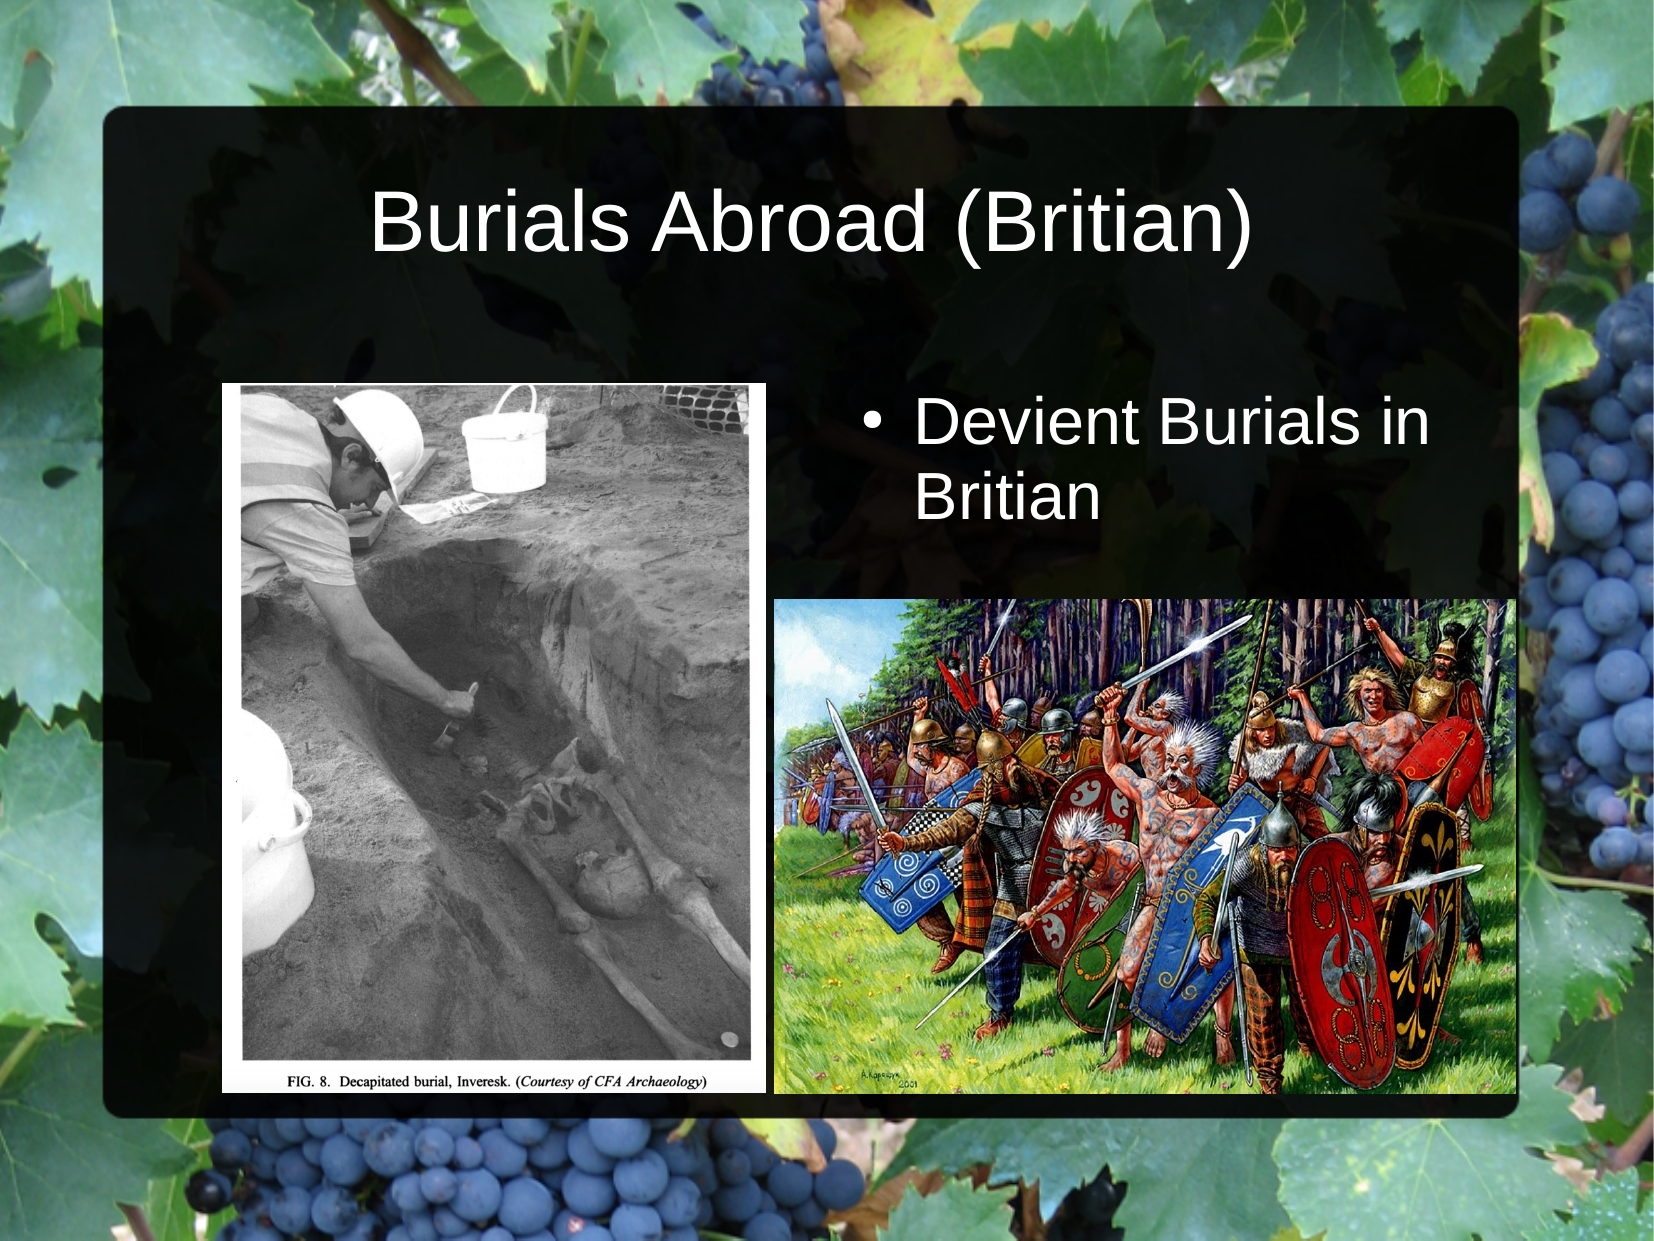

# Burials Abroad (Britian)
Devient Burials in Britian